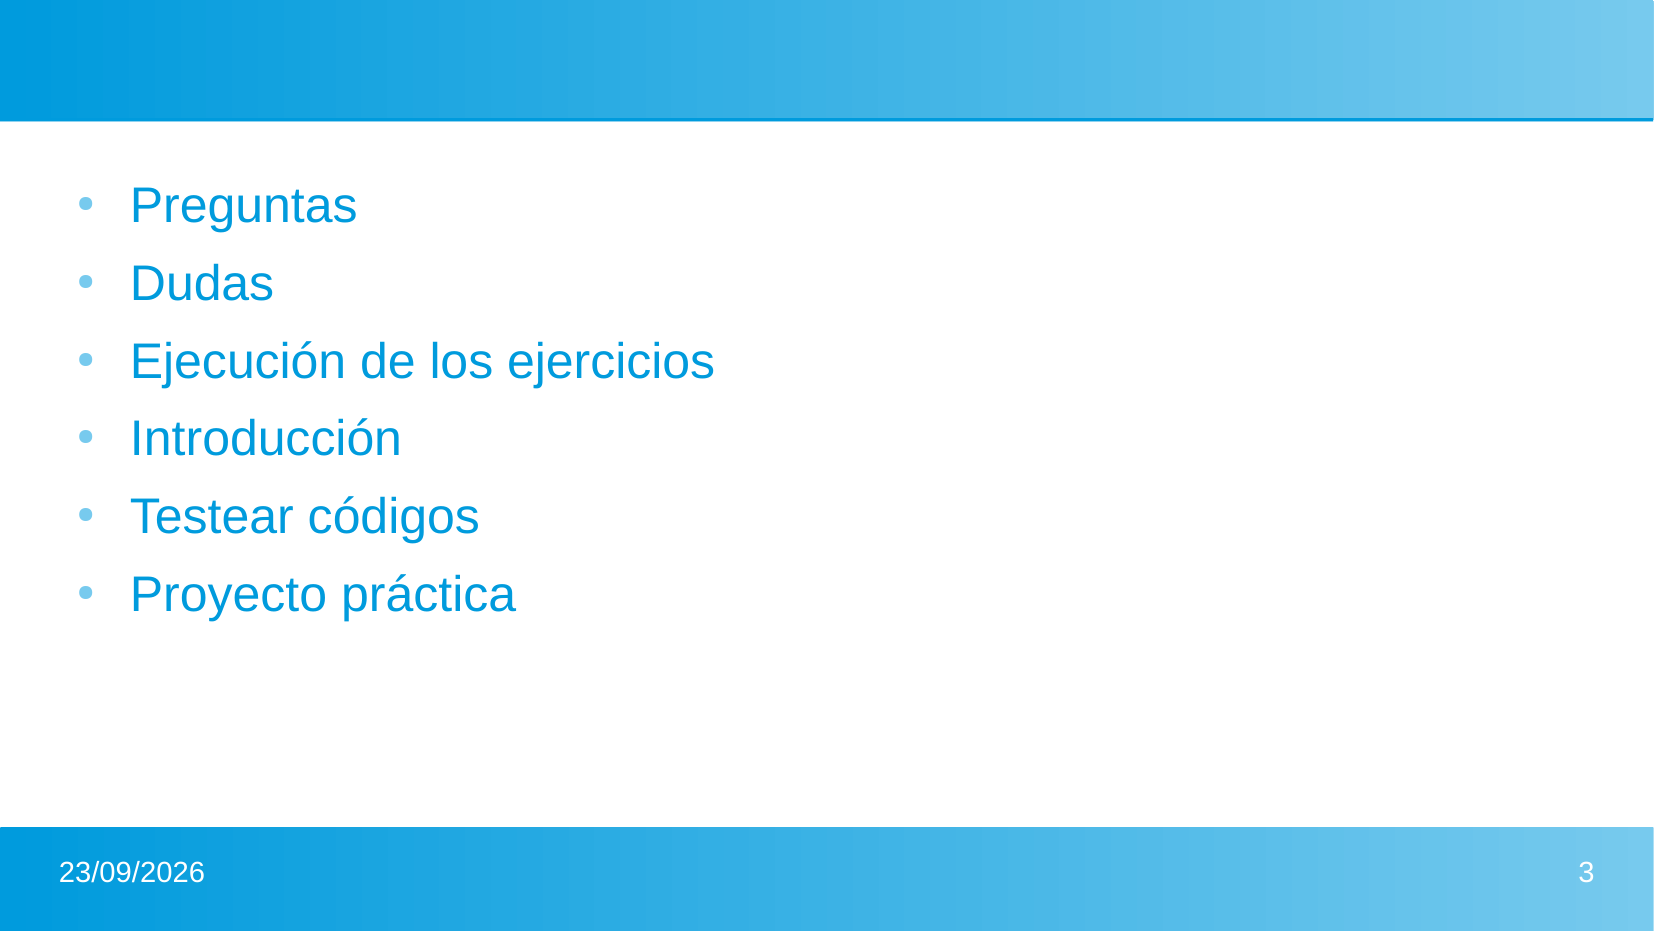

#
Preguntas
Dudas
Ejecución de los ejercicios
Introducción
Testear códigos
Proyecto práctica
3